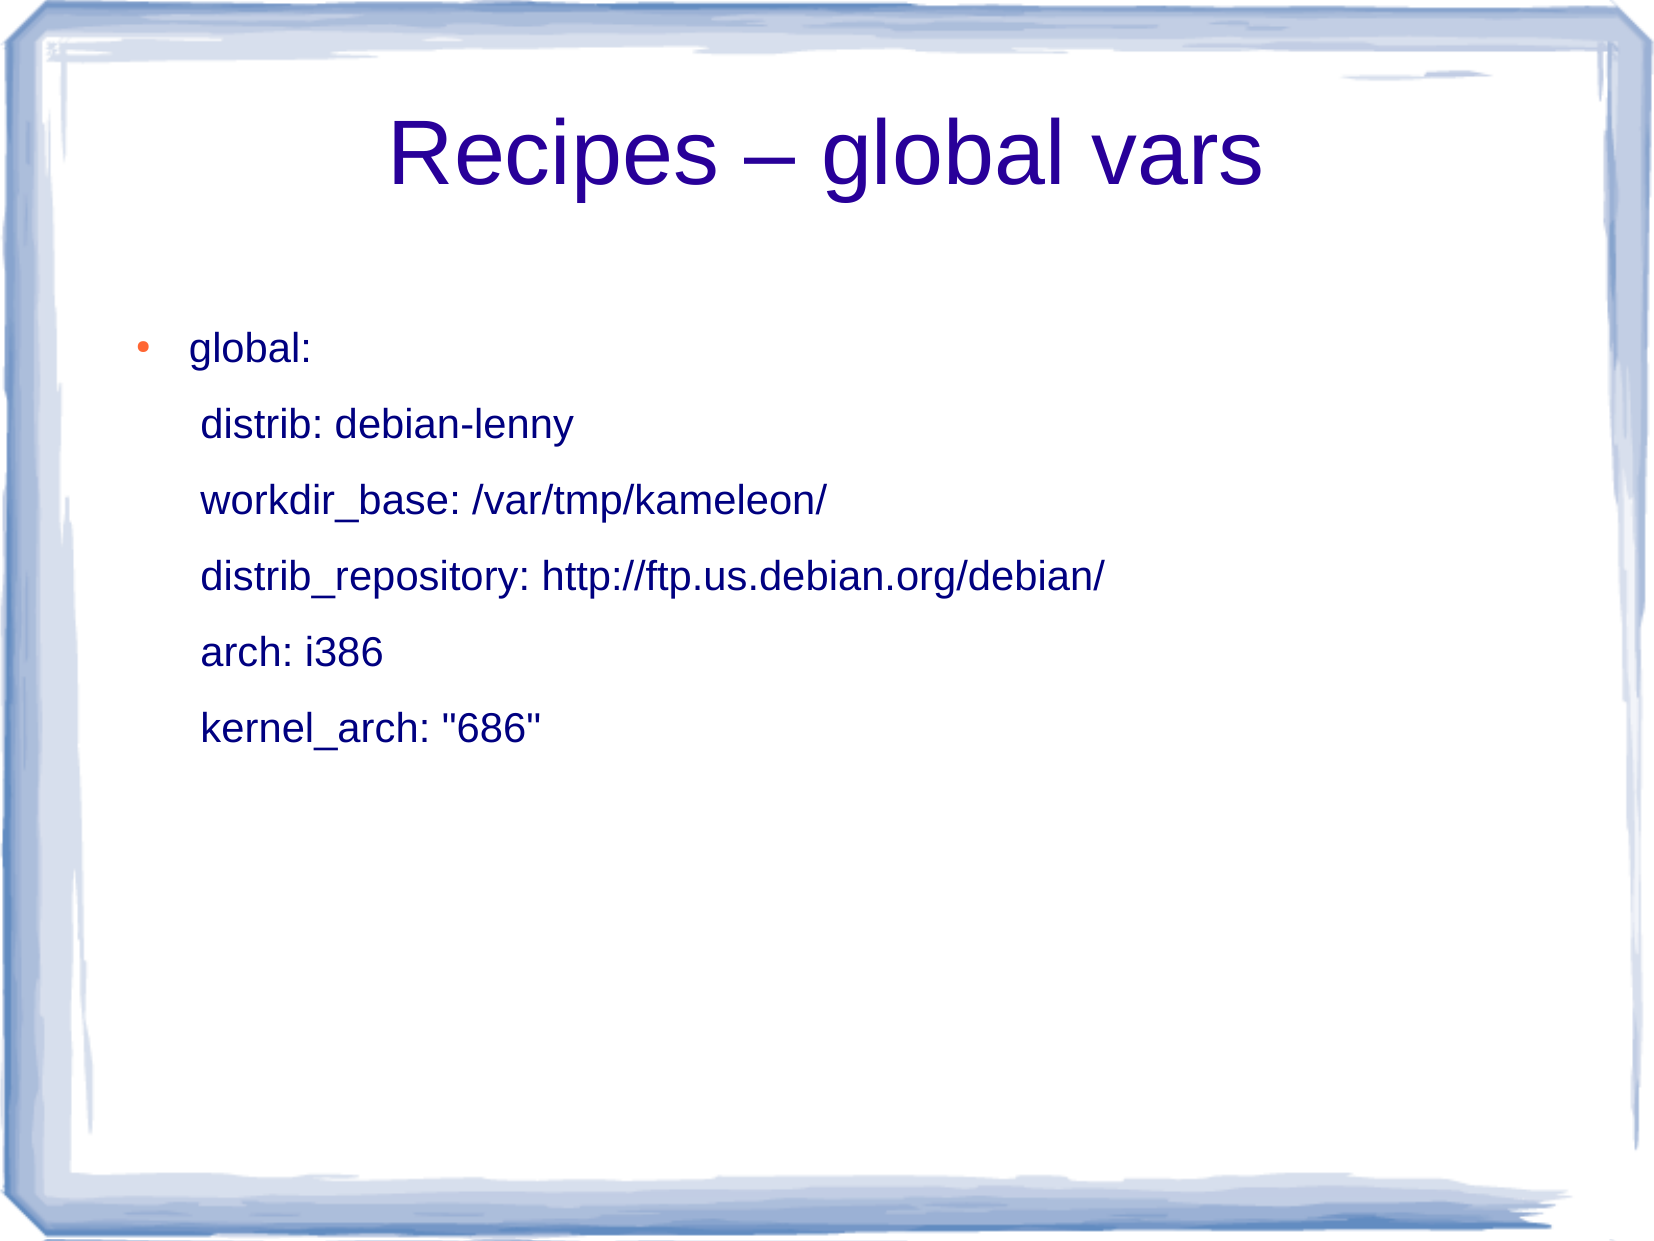

# Recipes – global vars
global:
 distrib: debian-lenny
 workdir_base: /var/tmp/kameleon/
 distrib_repository: http://ftp.us.debian.org/debian/
 arch: i386
 kernel_arch: "686"